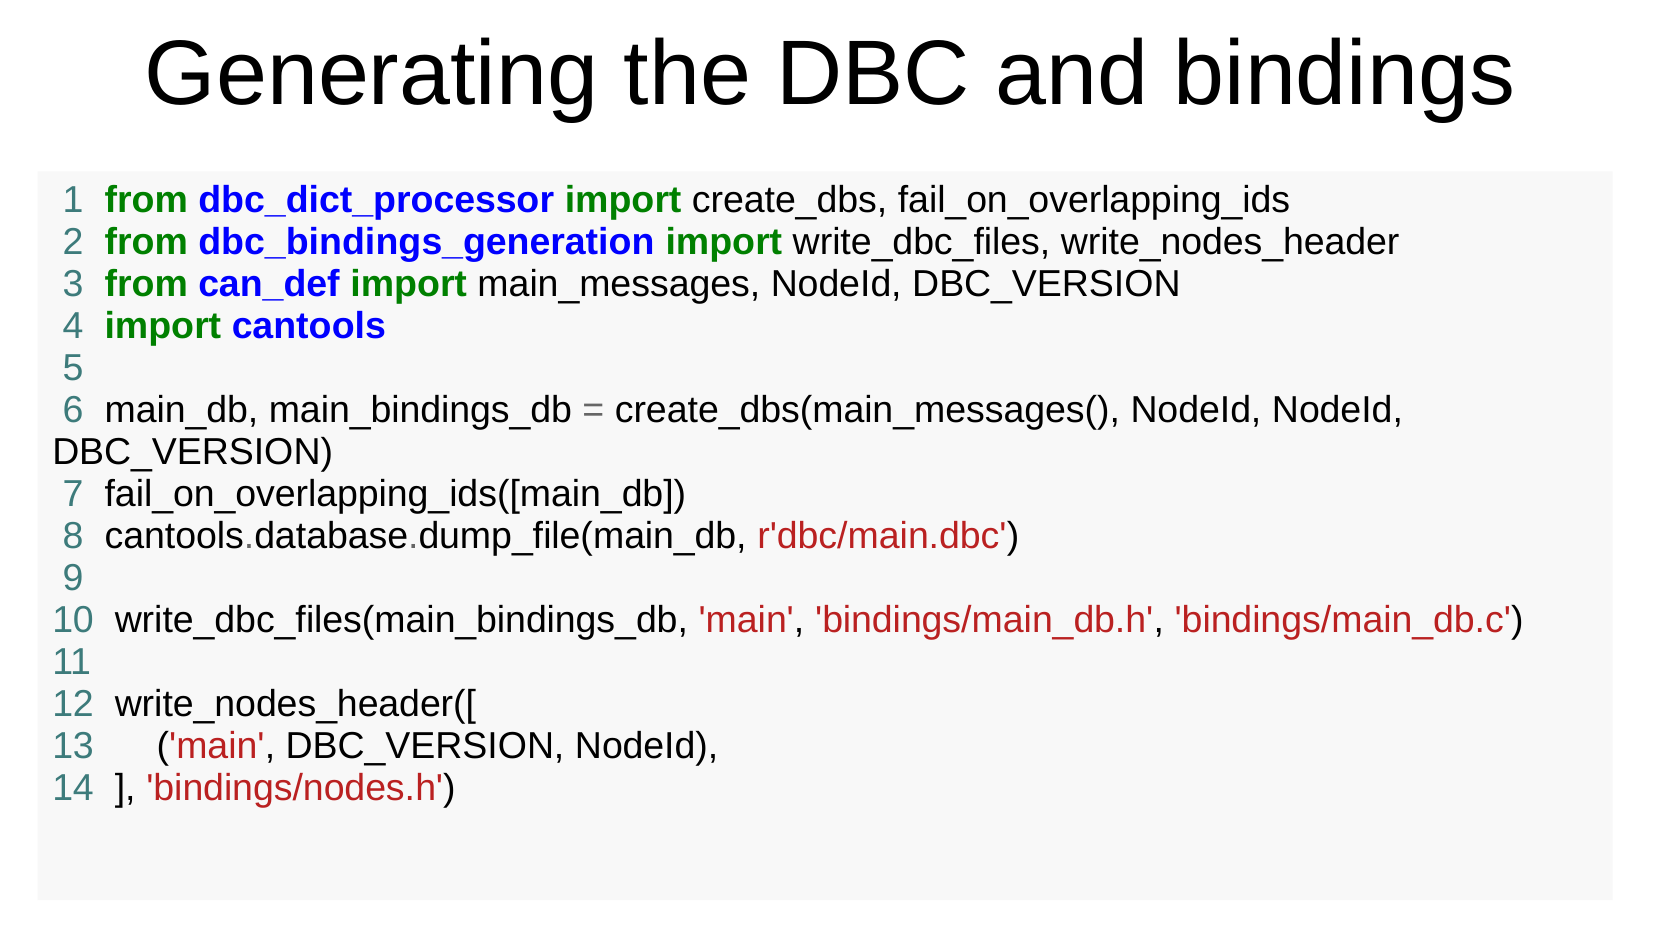

# Generating the DBC and bindings
 1 from dbc_dict_processor import create_dbs, fail_on_overlapping_ids
 2 from dbc_bindings_generation import write_dbc_files, write_nodes_header
 3 from can_def import main_messages, NodeId, DBC_VERSION
 4 import cantools
 5
 6 main_db, main_bindings_db = create_dbs(main_messages(), NodeId, NodeId, DBC_VERSION)
 7 fail_on_overlapping_ids([main_db])
 8 cantools.database.dump_file(main_db, r'dbc/main.dbc')
 9
10 write_dbc_files(main_bindings_db, 'main', 'bindings/main_db.h', 'bindings/main_db.c')
11
12 write_nodes_header([
13 ('main', DBC_VERSION, NodeId),
14 ], 'bindings/nodes.h')